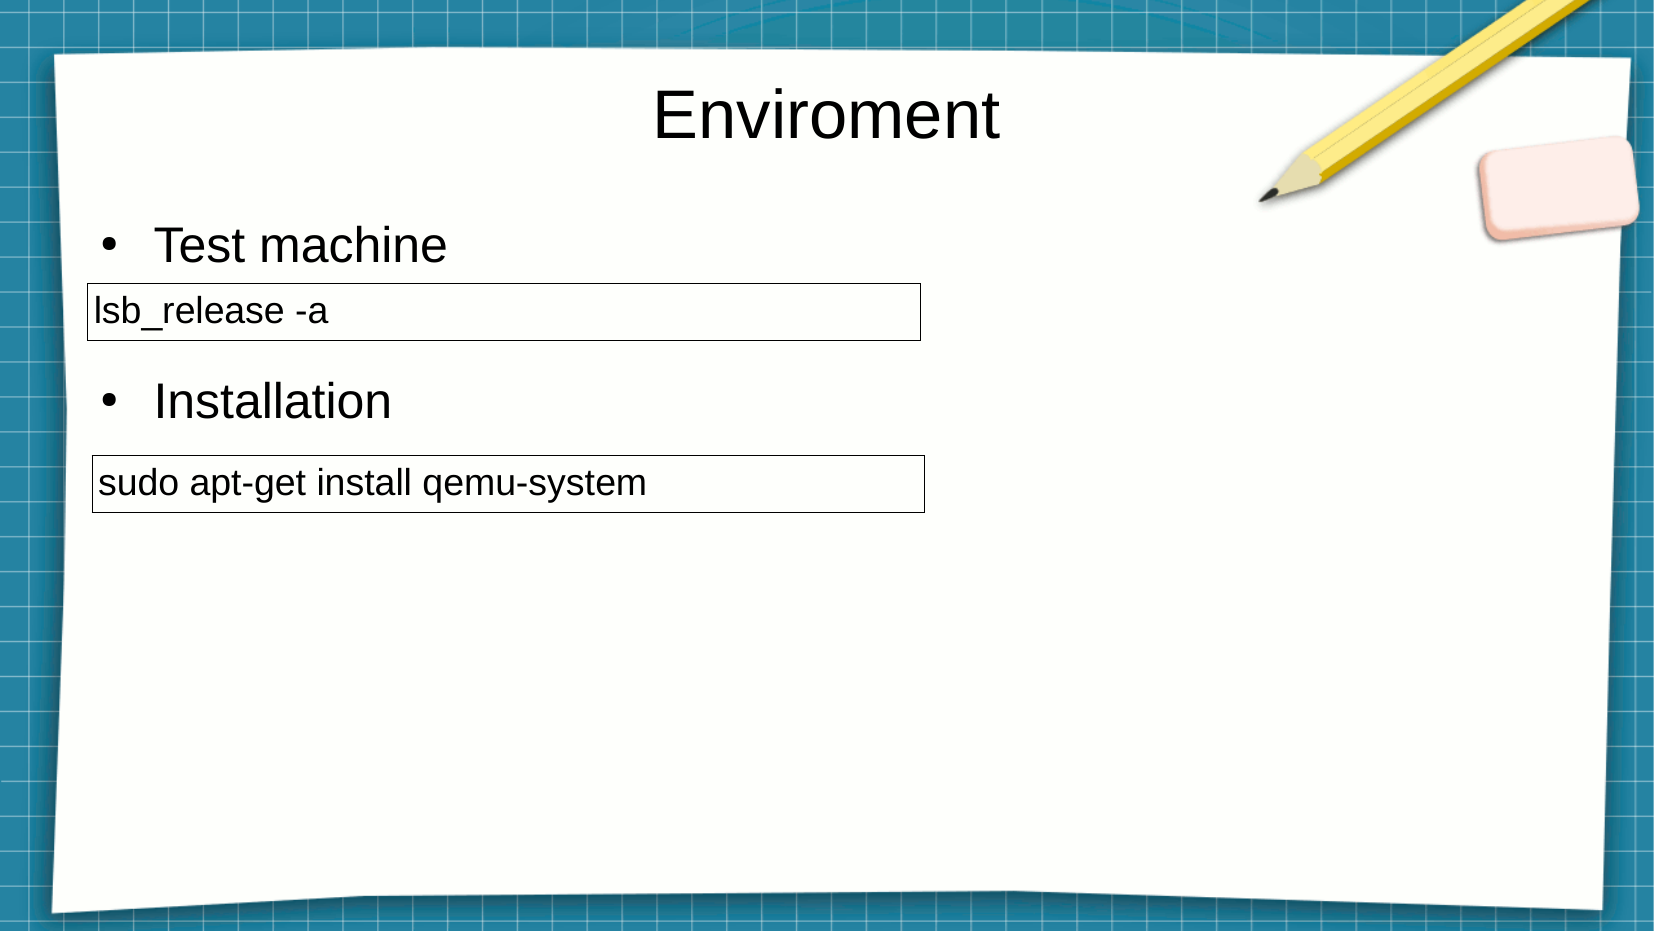

# Enviroment
Test machine
Installation
| lsb\_release -a |
| --- |
| sudo apt-get install qemu-system |
| --- |